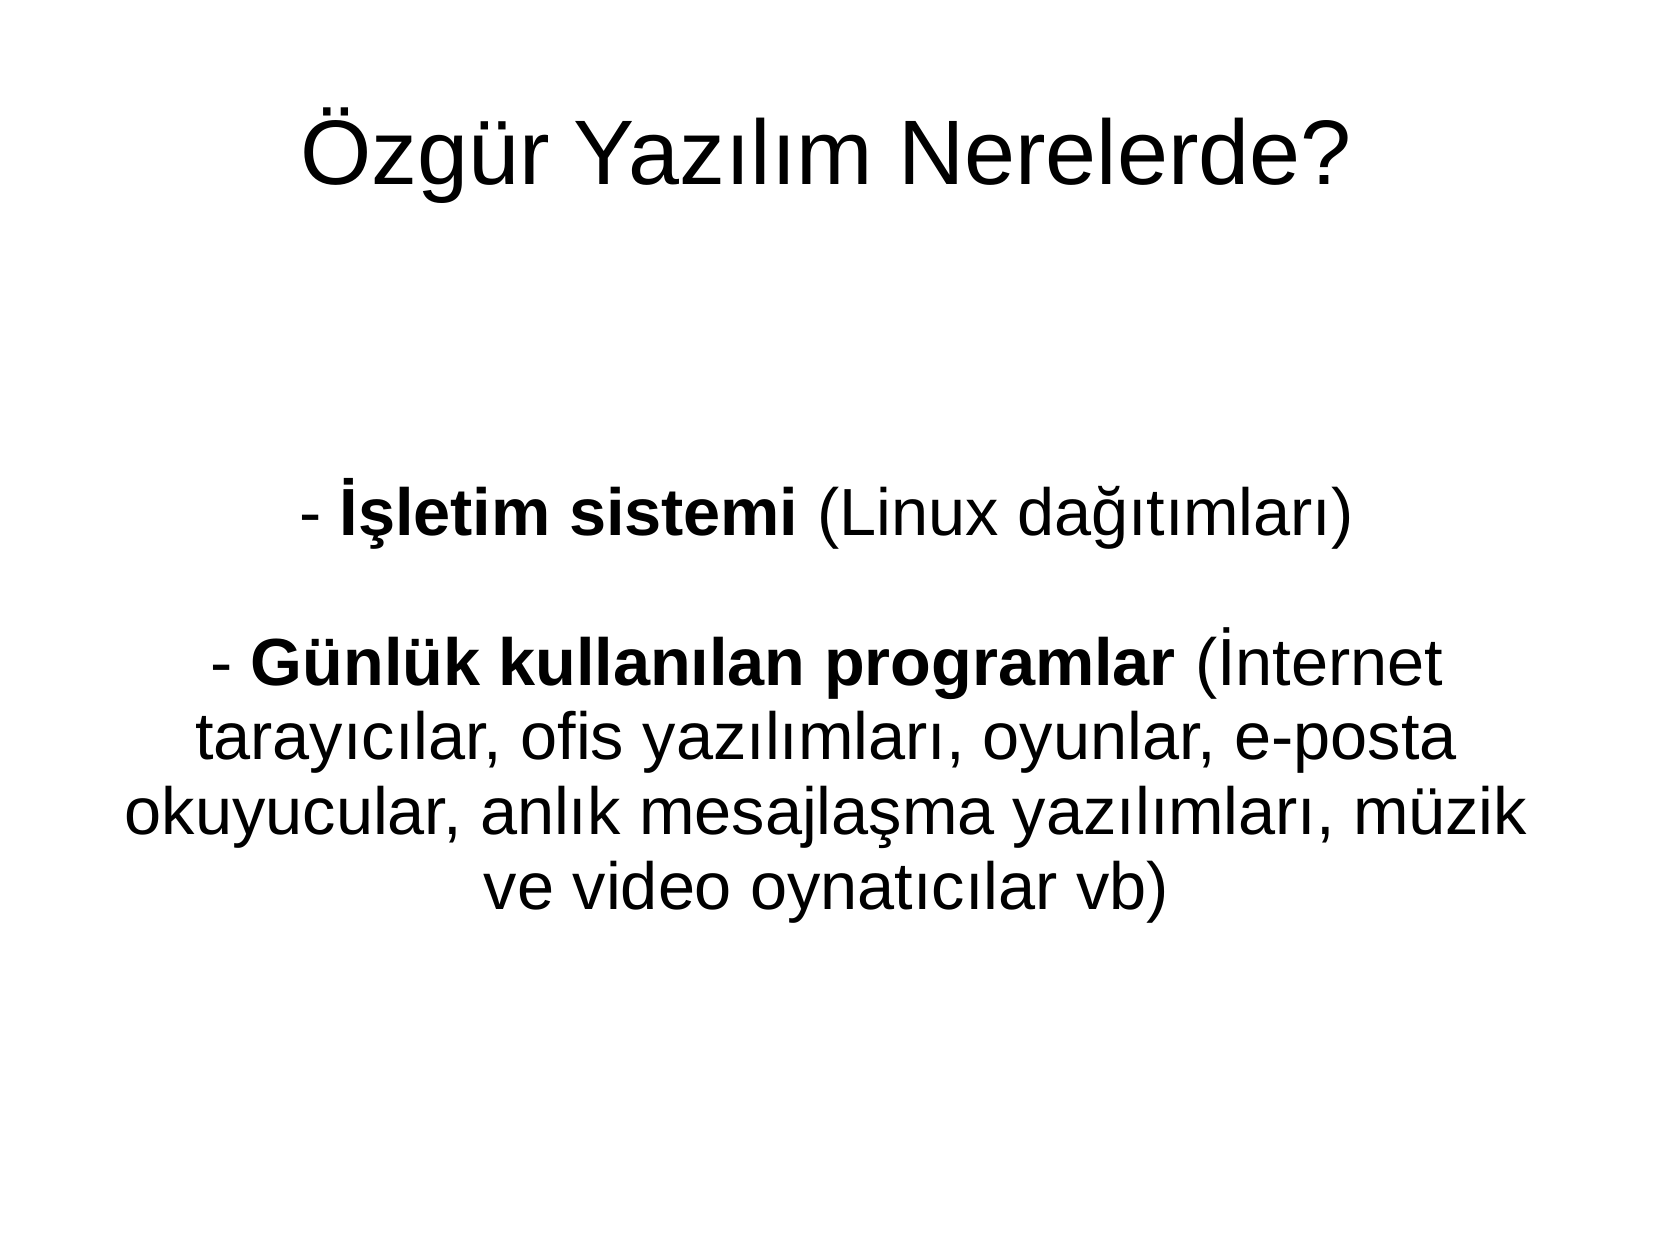

# Özgür Yazılım Nerelerde?
- İşletim sistemi (Linux dağıtımları)
- Günlük kullanılan programlar (İnternet tarayıcılar, ofis yazılımları, oyunlar, e-posta okuyucular, anlık mesajlaşma yazılımları, müzik ve video oynatıcılar vb)